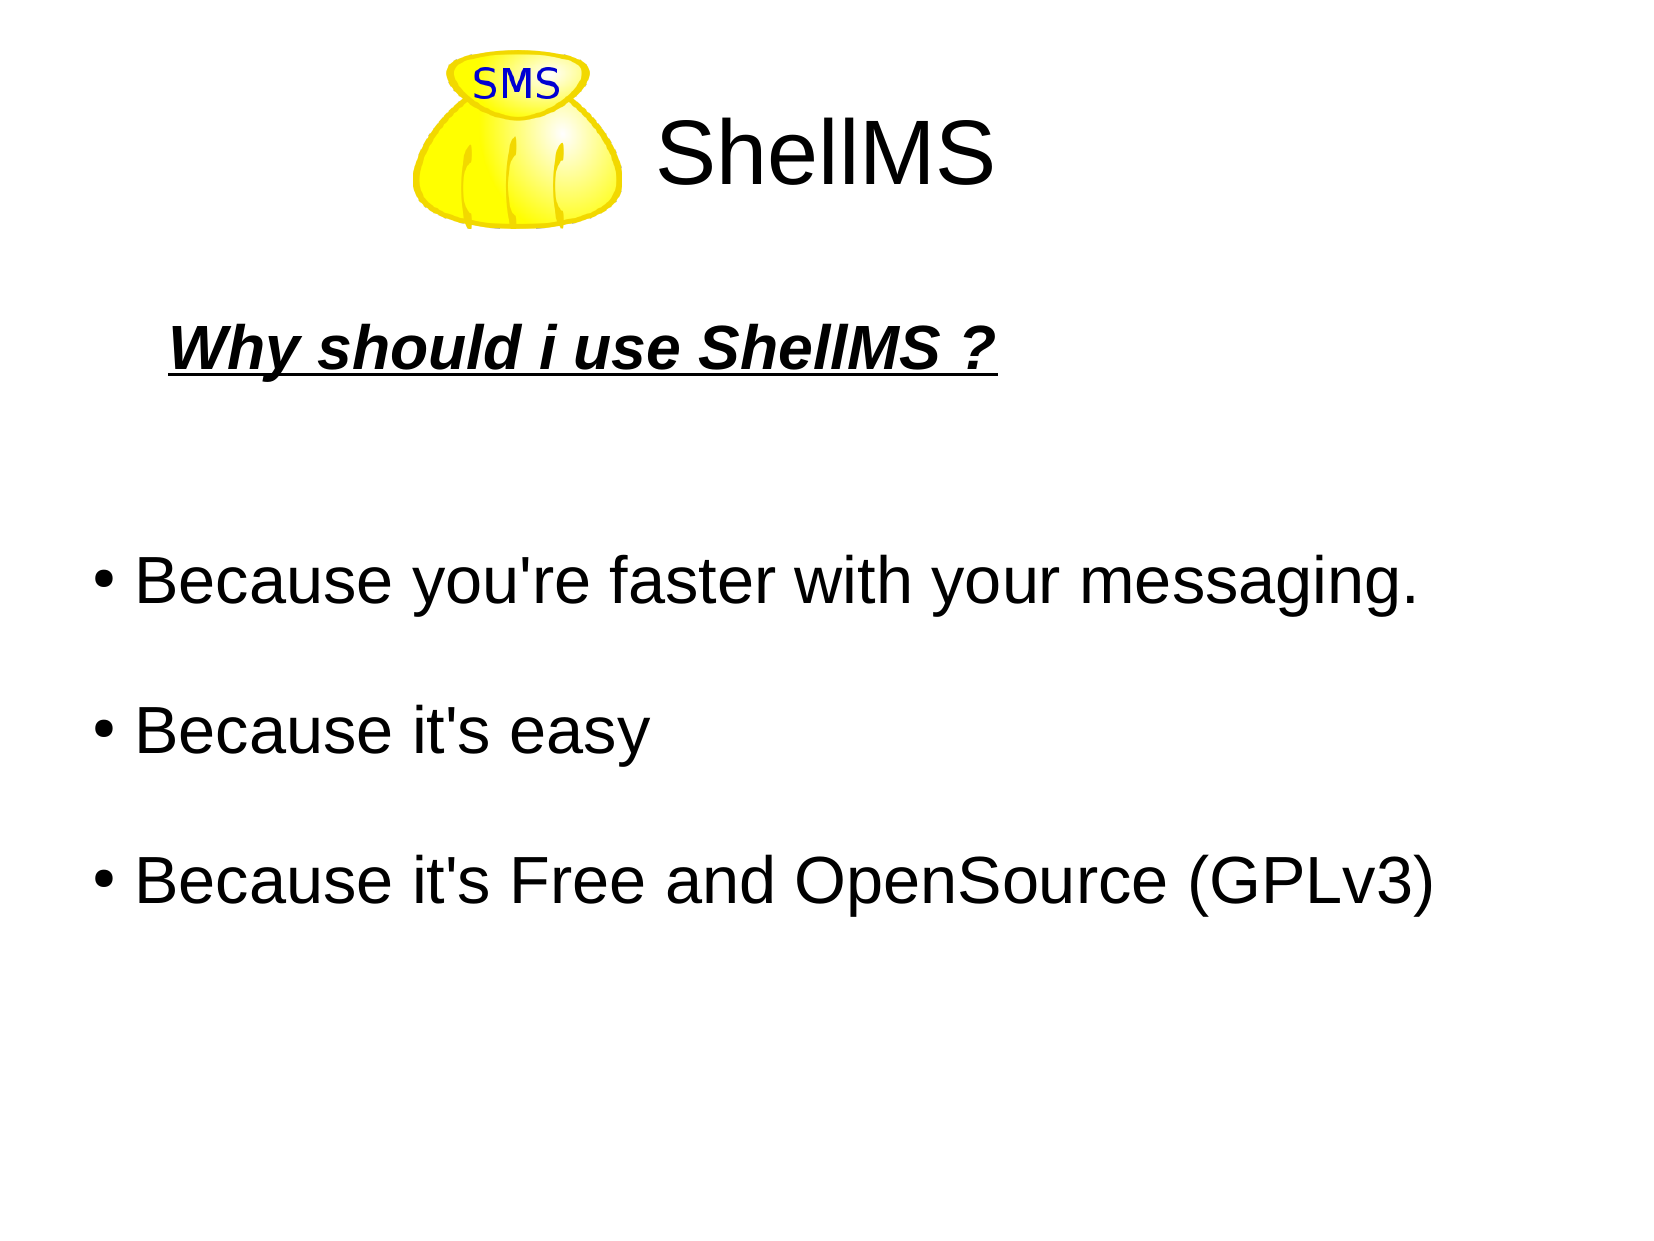

# ShellMS
Why should i use ShellMS ?
 Because you're faster with your messaging.
 Because it's easy
 Because it's Free and OpenSource (GPLv3)